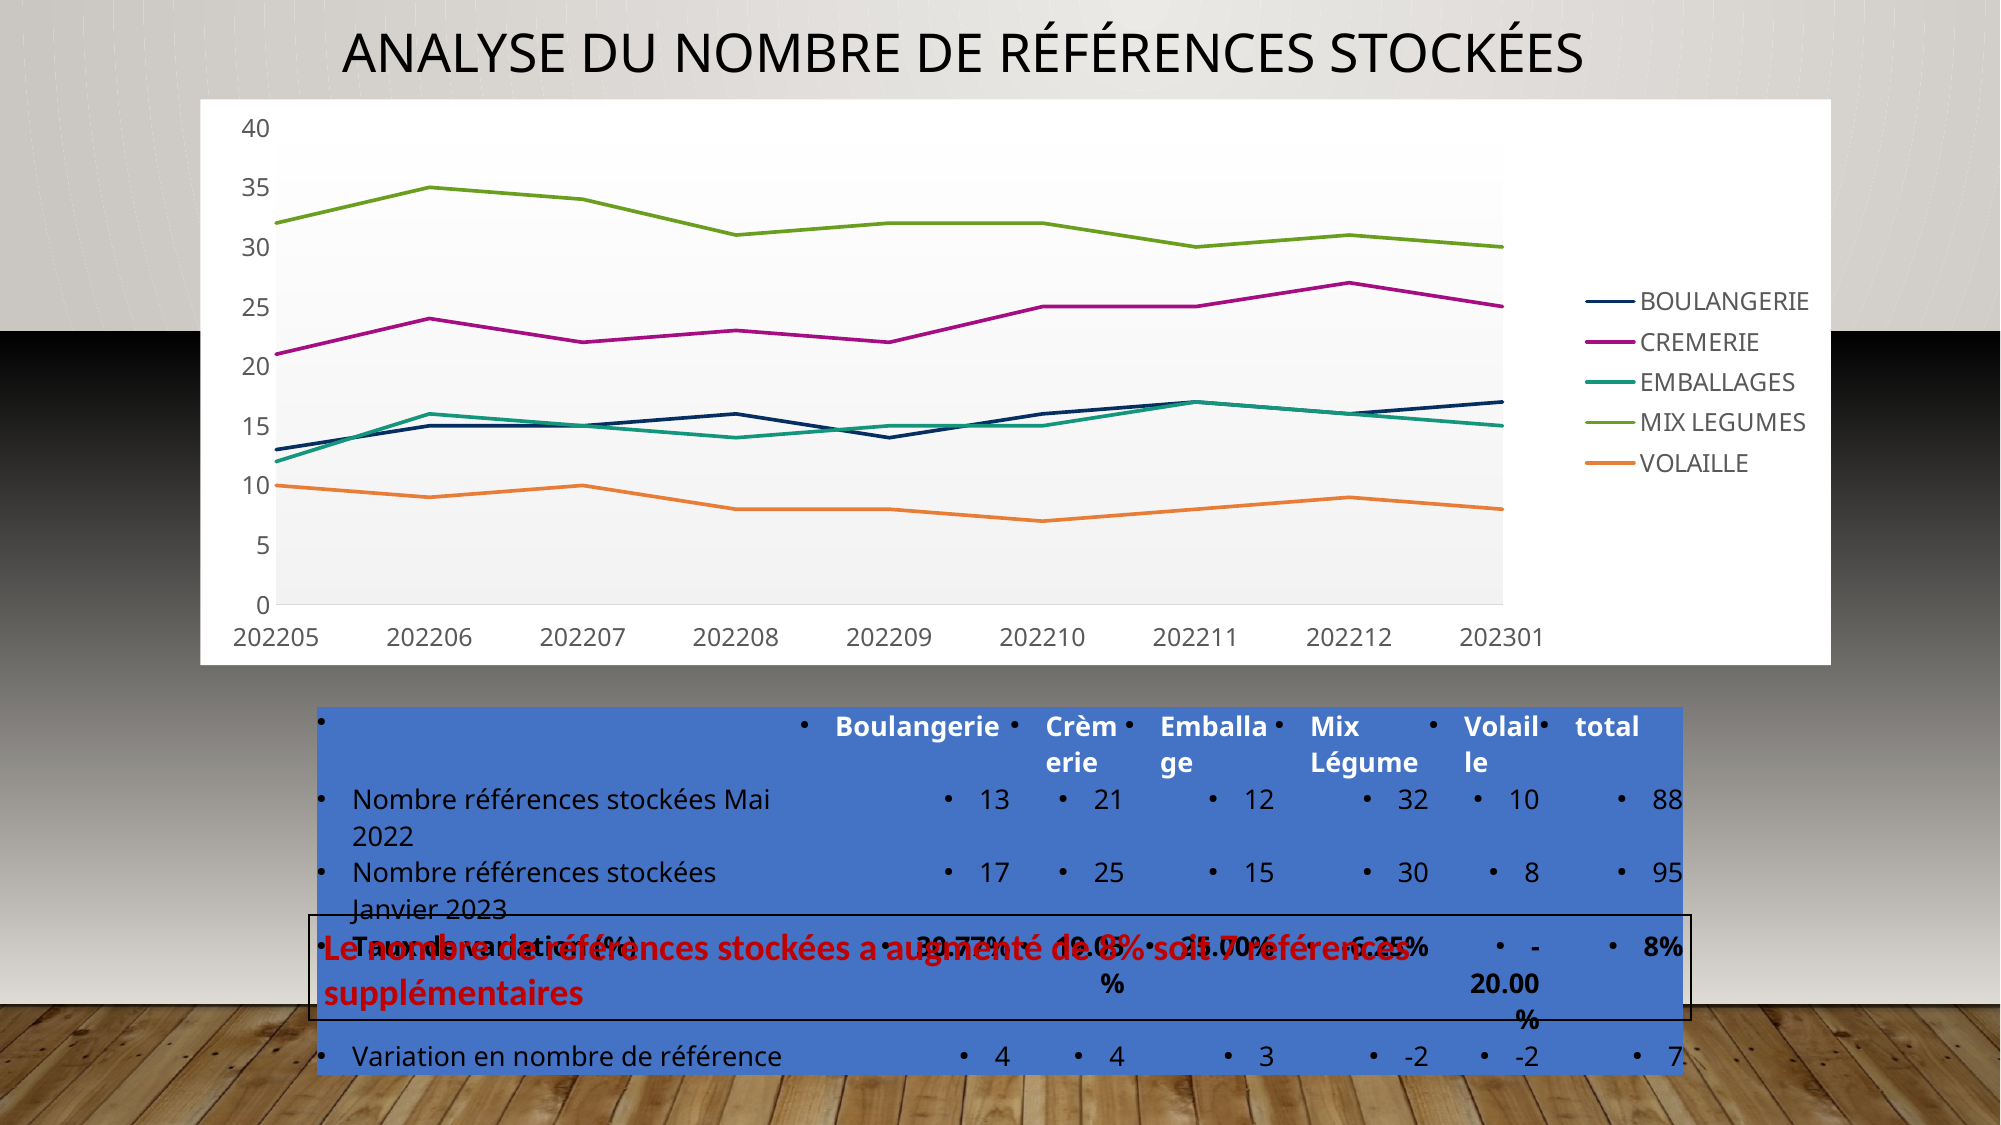

# Analyse du nombre de références stockées
### Chart
| Category | BOULANGERIE | CREMERIE | EMBALLAGES | MIX LEGUMES | VOLAILLE |
|---|---|---|---|---|---|
| 202205 | 13.0 | 21.0 | 12.0 | 32.0 | 10.0 |
| 202206 | 15.0 | 24.0 | 16.0 | 35.0 | 9.0 |
| 202207 | 15.0 | 22.0 | 15.0 | 34.0 | 10.0 |
| 202208 | 16.0 | 23.0 | 14.0 | 31.0 | 8.0 |
| 202209 | 14.0 | 22.0 | 15.0 | 32.0 | 8.0 |
| 202210 | 16.0 | 25.0 | 15.0 | 32.0 | 7.0 |
| 202211 | 17.0 | 25.0 | 17.0 | 30.0 | 8.0 |
| 202212 | 16.0 | 27.0 | 16.0 | 31.0 | 9.0 |
| 202301 | 17.0 | 25.0 | 15.0 | 30.0 | 8.0 || | Boulangerie | Crèmerie | Emballage | Mix Légume | Volaille | total |
| --- | --- | --- | --- | --- | --- | --- |
| Nombre références stockées Mai 2022 | 13 | 21 | 12 | 32 | 10 | 88 |
| Nombre références stockées Janvier 2023 | 17 | 25 | 15 | 30 | 8 | 95 |
| Taux de variation (%) | 30.77% | 19.05% | 25.00% | -6.25% | -20.00% | 8% |
| Variation en nombre de référence | 4 | 4 | 3 | -2 | -2 | 7 |
Le nombre de références stockées a augmenté de 8% soit 7 références supplémentaires